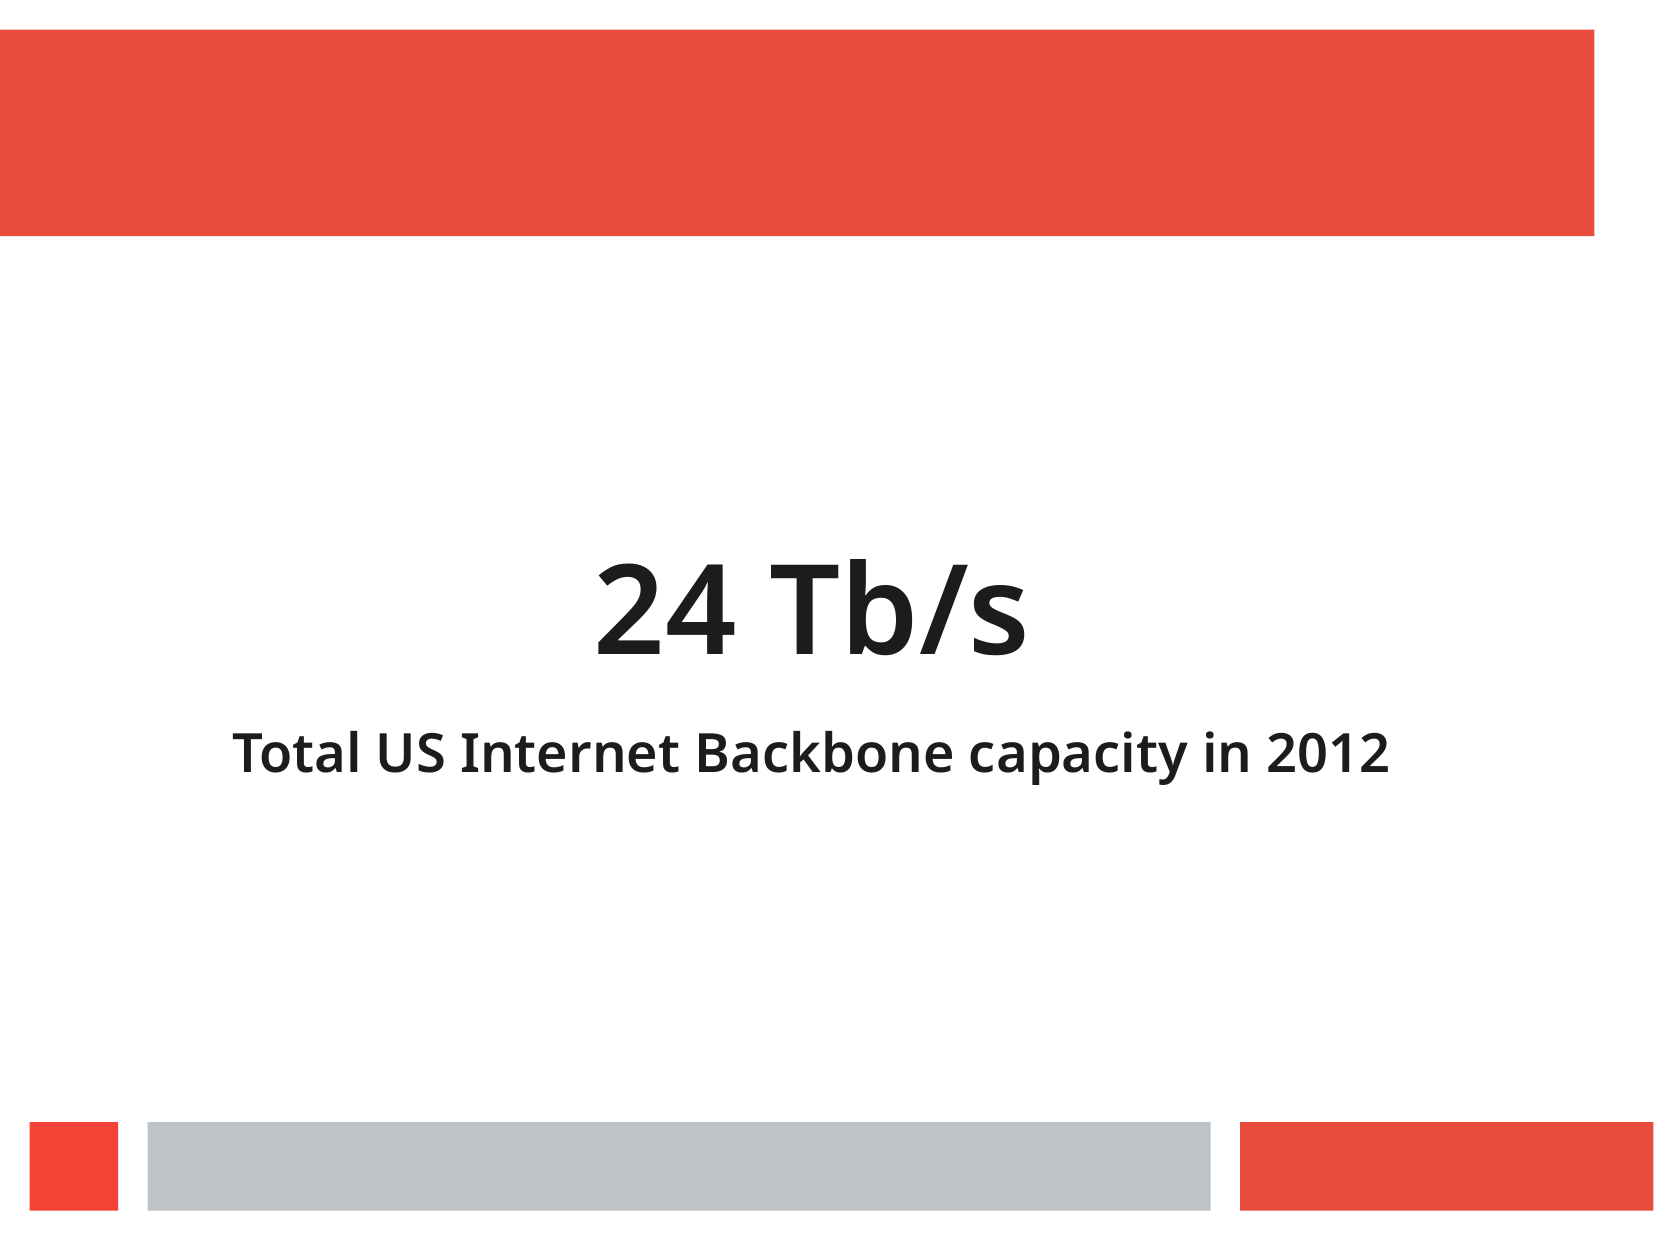

#
24 Tb/s
Total US Internet Backbone capacity in 2012